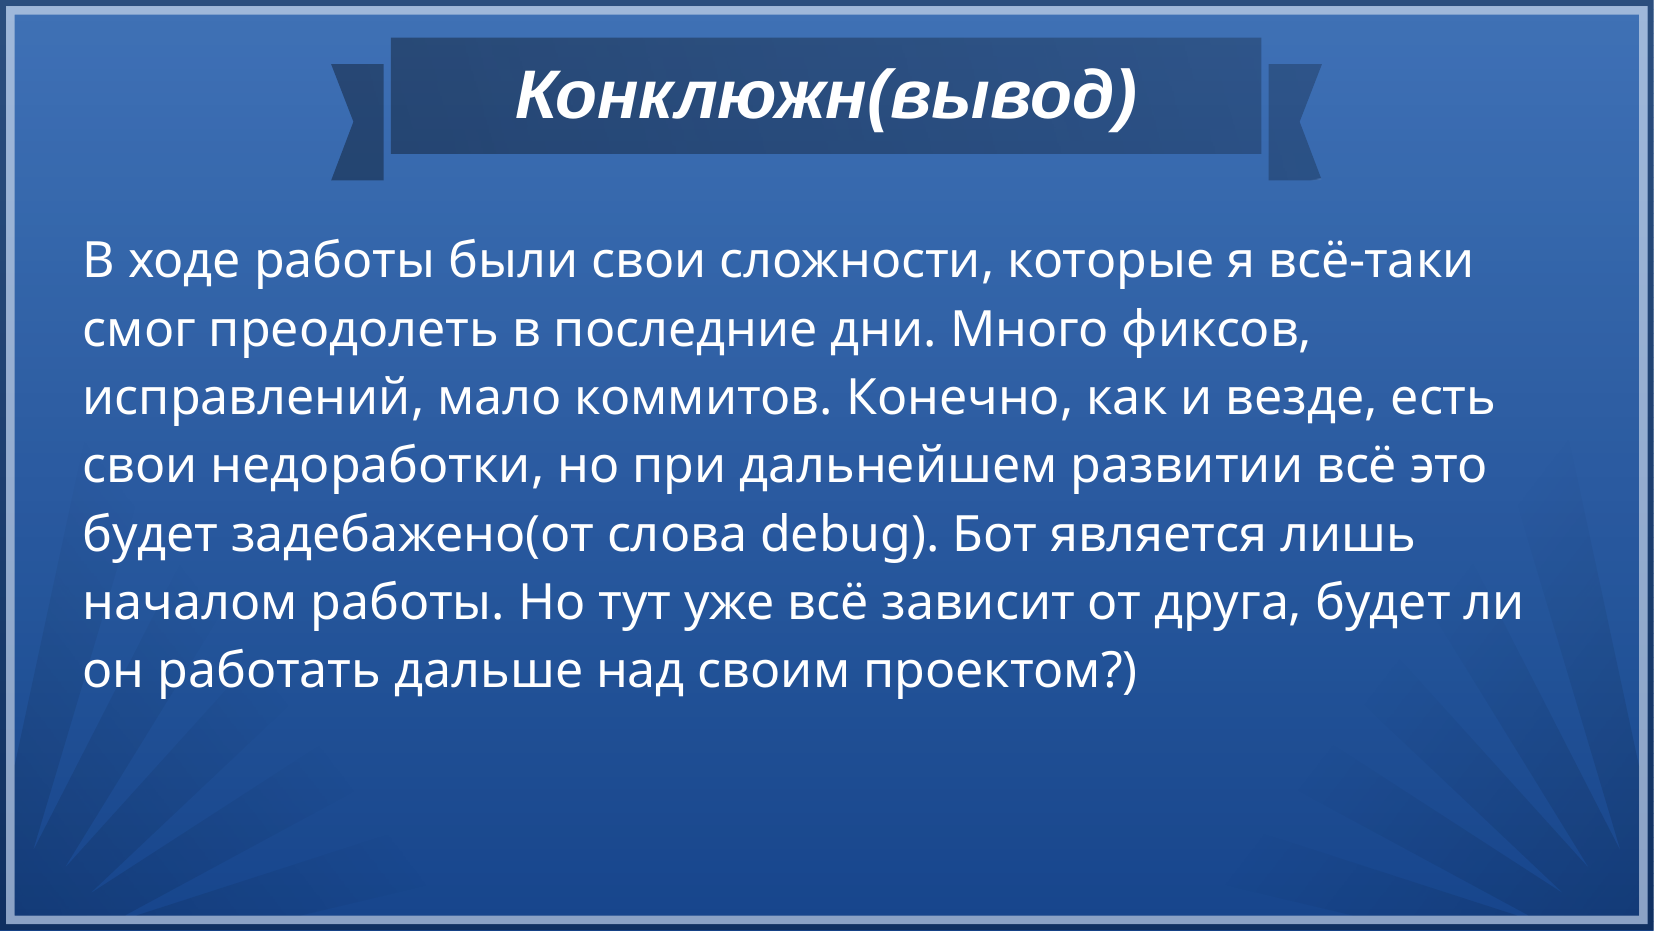

# Конклюжн(вывод)
В ходе работы были свои сложности, которые я всё-таки смог преодолеть в последние дни. Много фиксов, исправлений, мало коммитов. Конечно, как и везде, есть свои недоработки, но при дальнейшем развитии всё это будет задебажено(от слова debug). Бот является лишь началом работы. Но тут уже всё зависит от друга, будет ли он работать дальше над своим проектом?)